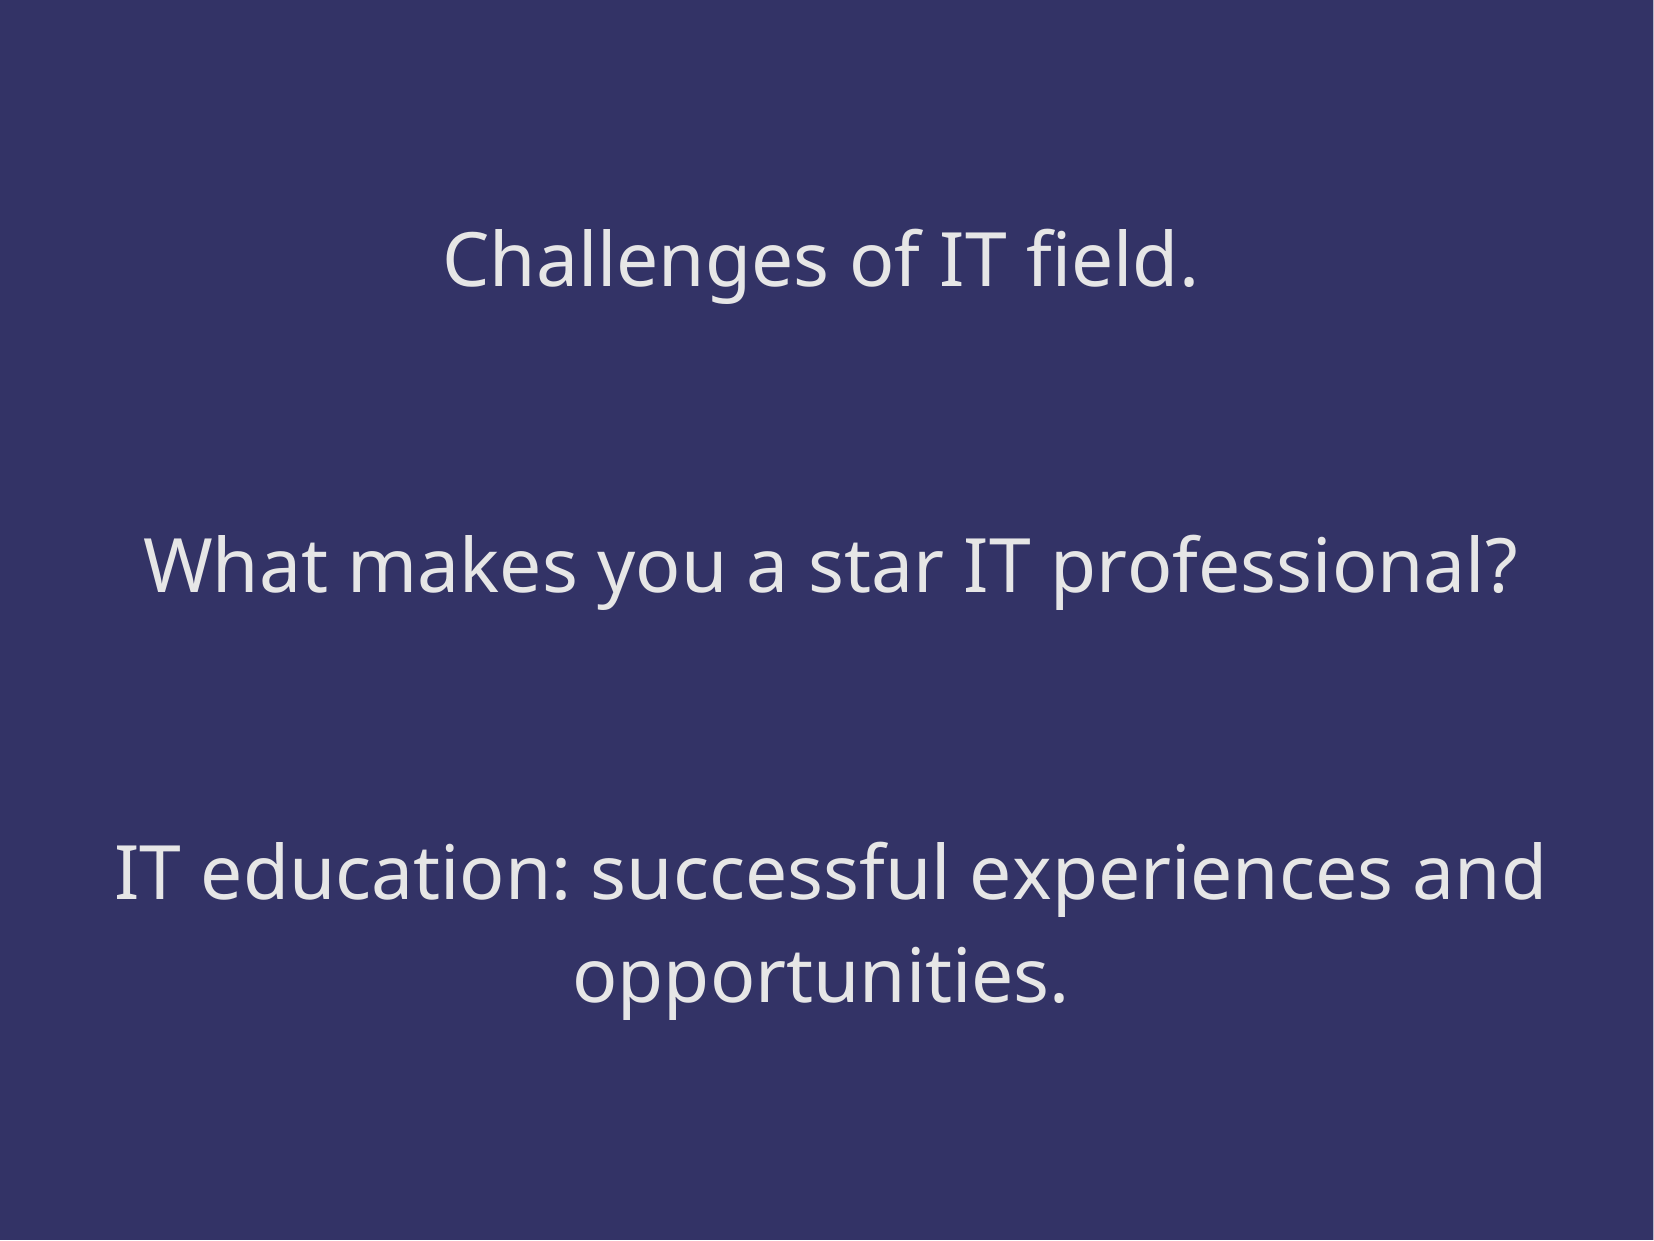

# Challenges of IT field. What makes you a star IT professional? IT education: successful experiences and opportunities.